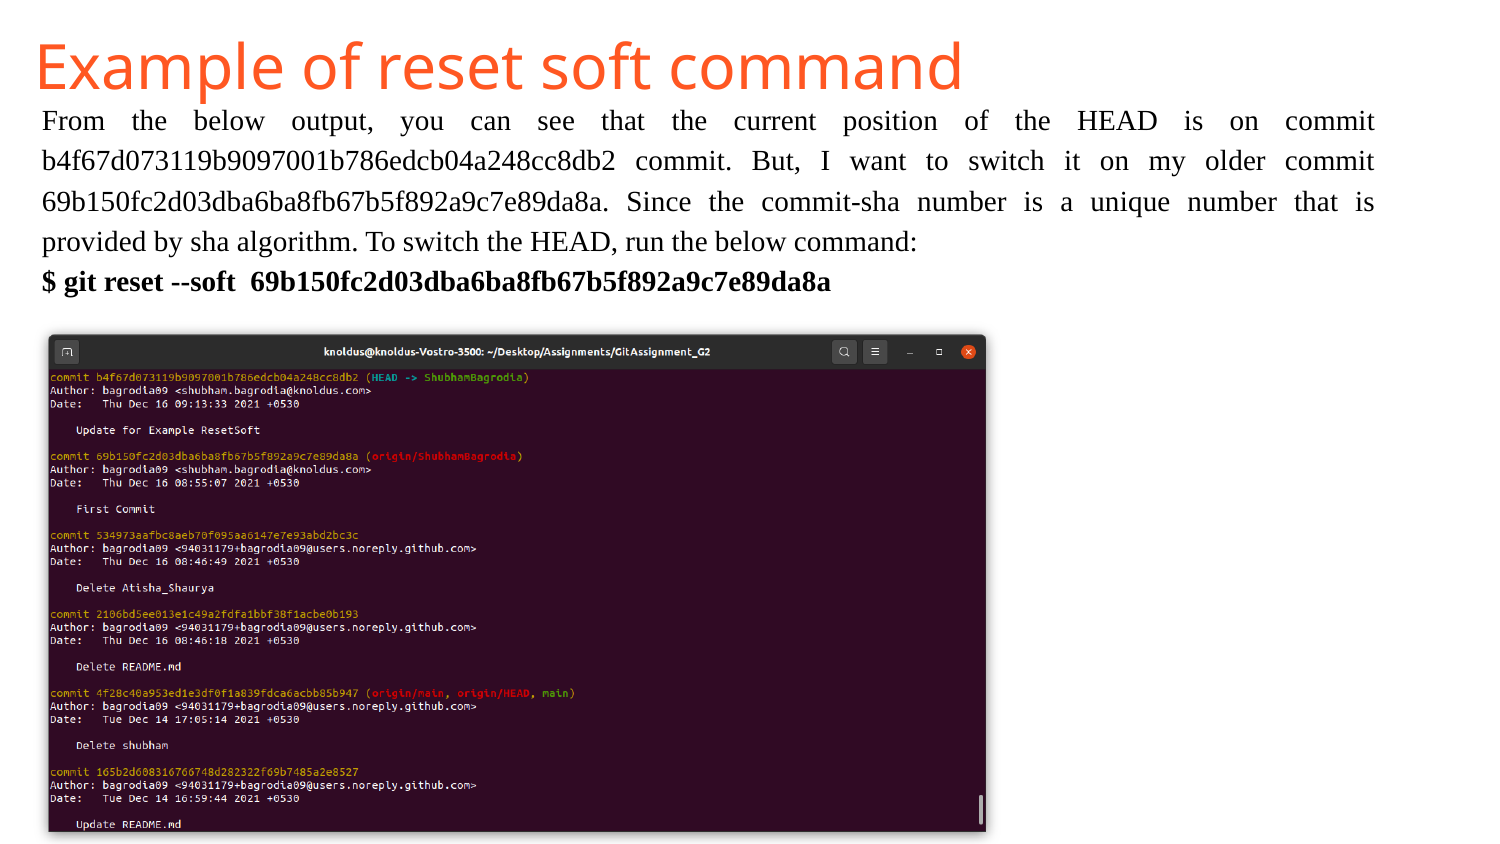

Example of reset soft command
From the below output, you can see that the current position of the HEAD is on commit b4f67d073119b9097001b786edcb04a248cc8db2 commit. But, I want to switch it on my older commit 69b150fc2d03dba6ba8fb67b5f892a9c7e89da8a. Since the commit-sha number is a unique number that is provided by sha algorithm. To switch the HEAD, run the below command:
$ git reset --soft 69b150fc2d03dba6ba8fb67b5f892a9c7e89da8a